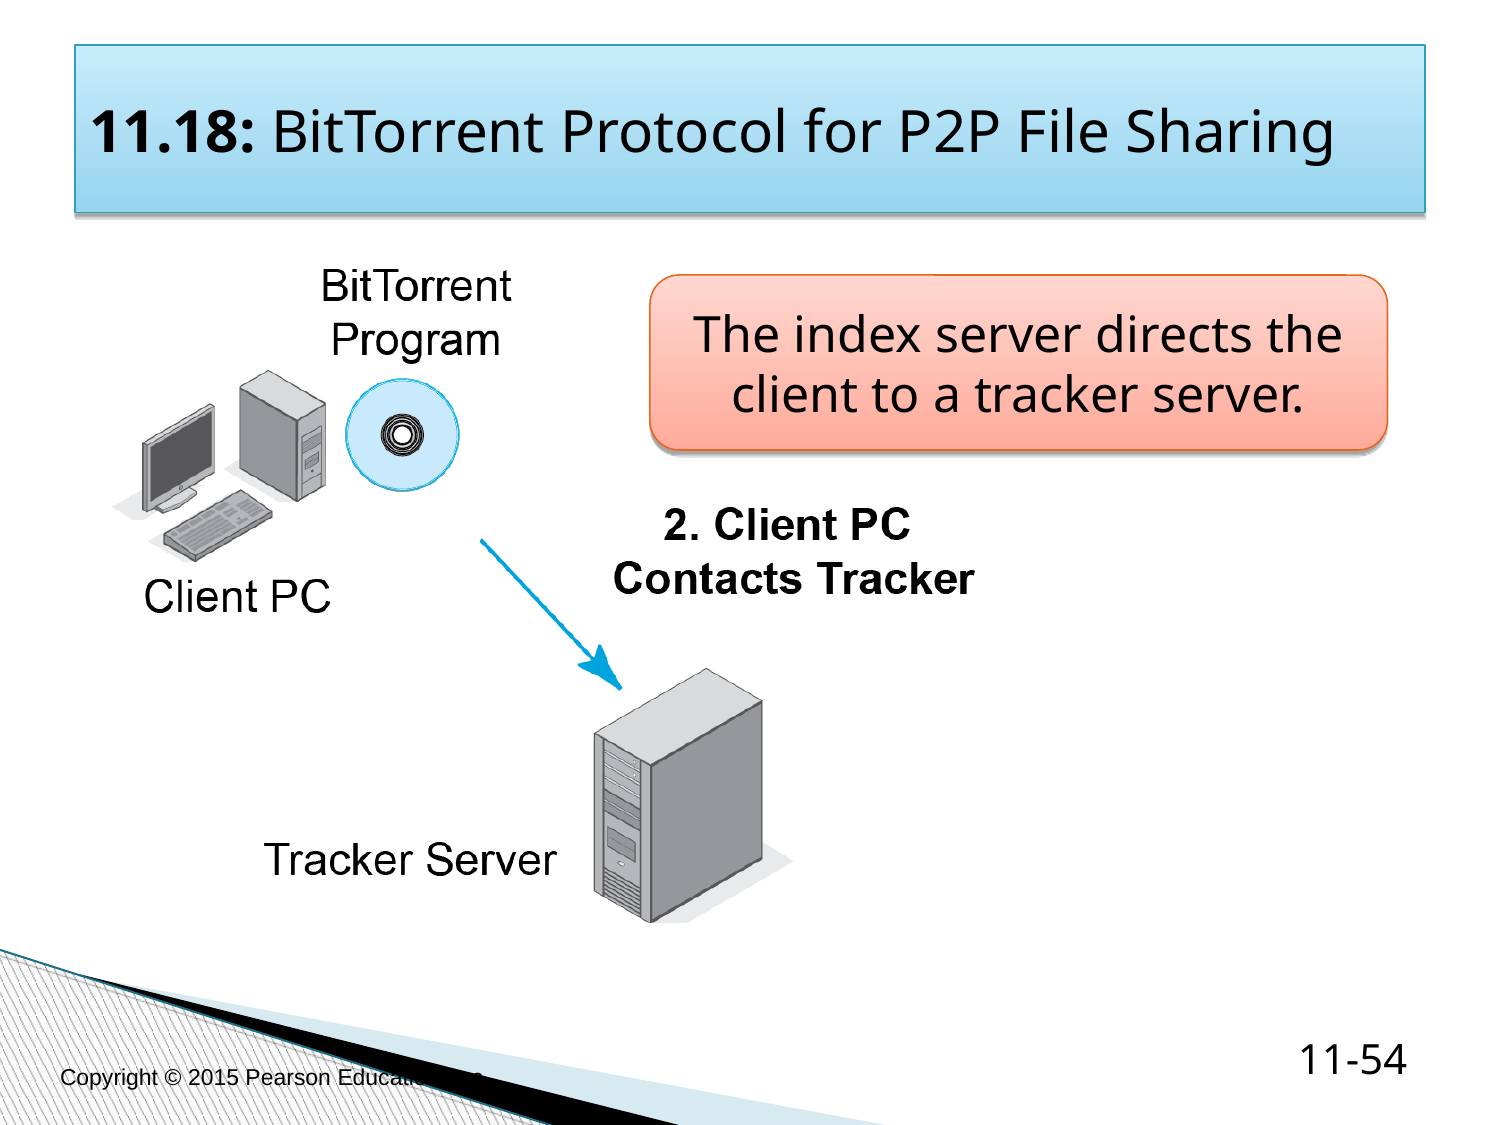

# 11.18: BitTorrent Protocol for P2P File Sharing
The index server directs the client to a tracker server.
Copyright © 2015 Pearson Education, Inc.